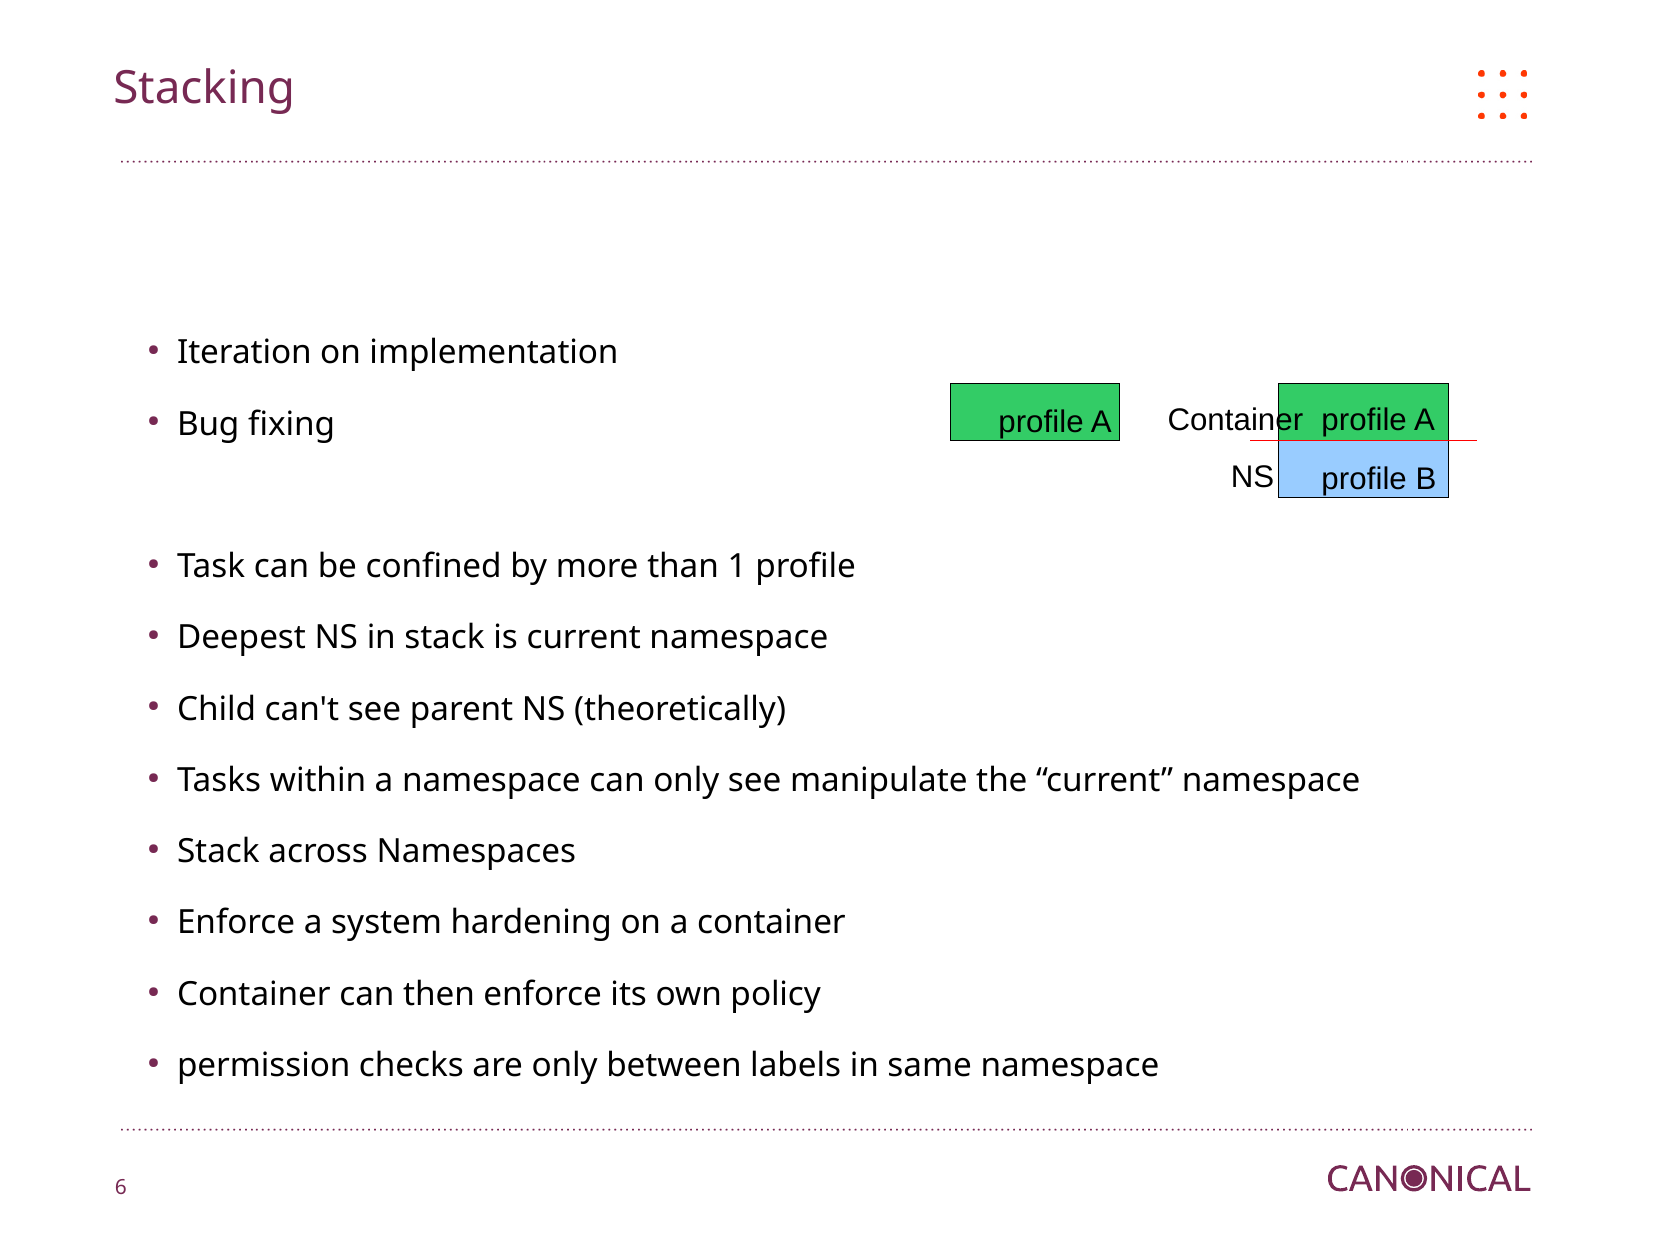

Stacking
# Iteration on implementation
Bug fixing
Task can be confined by more than 1 profile
Deepest NS in stack is current namespace
Child can't see parent NS (theoretically)
Tasks within a namespace can only see manipulate the “current” namespace
Stack across Namespaces
Enforce a system hardening on a container
Container can then enforce its own policy
permission checks are only between labels in same namespace
Container
profile A
profile A
NS
profile B